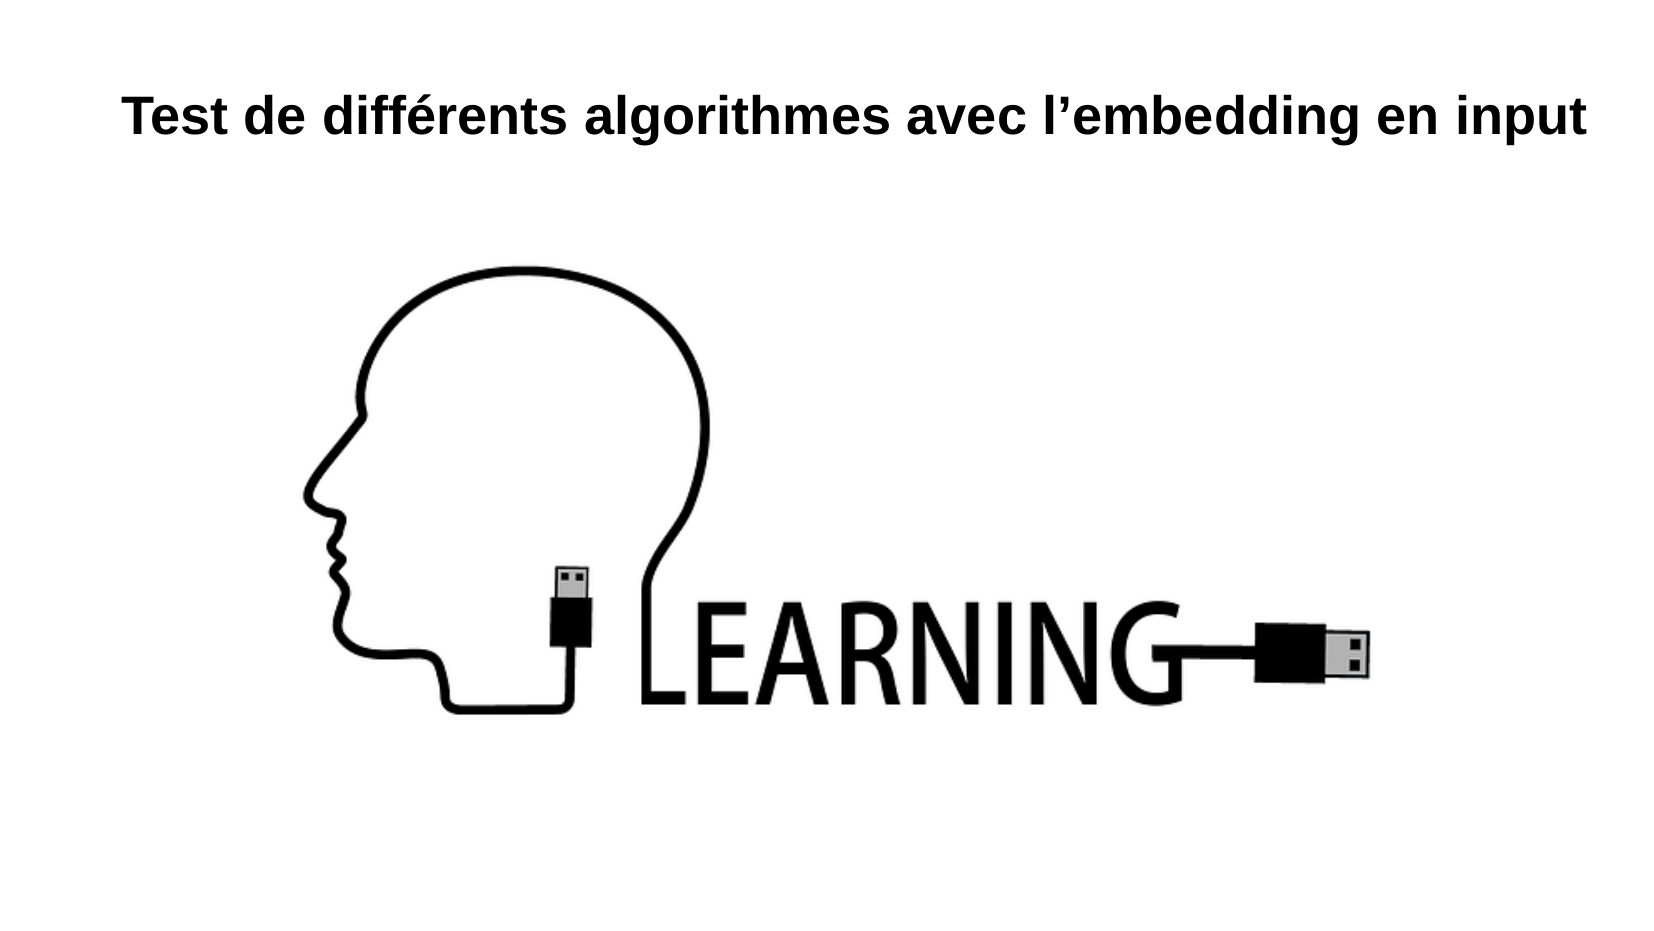

Test de différents algorithmes avec l’embedding en input